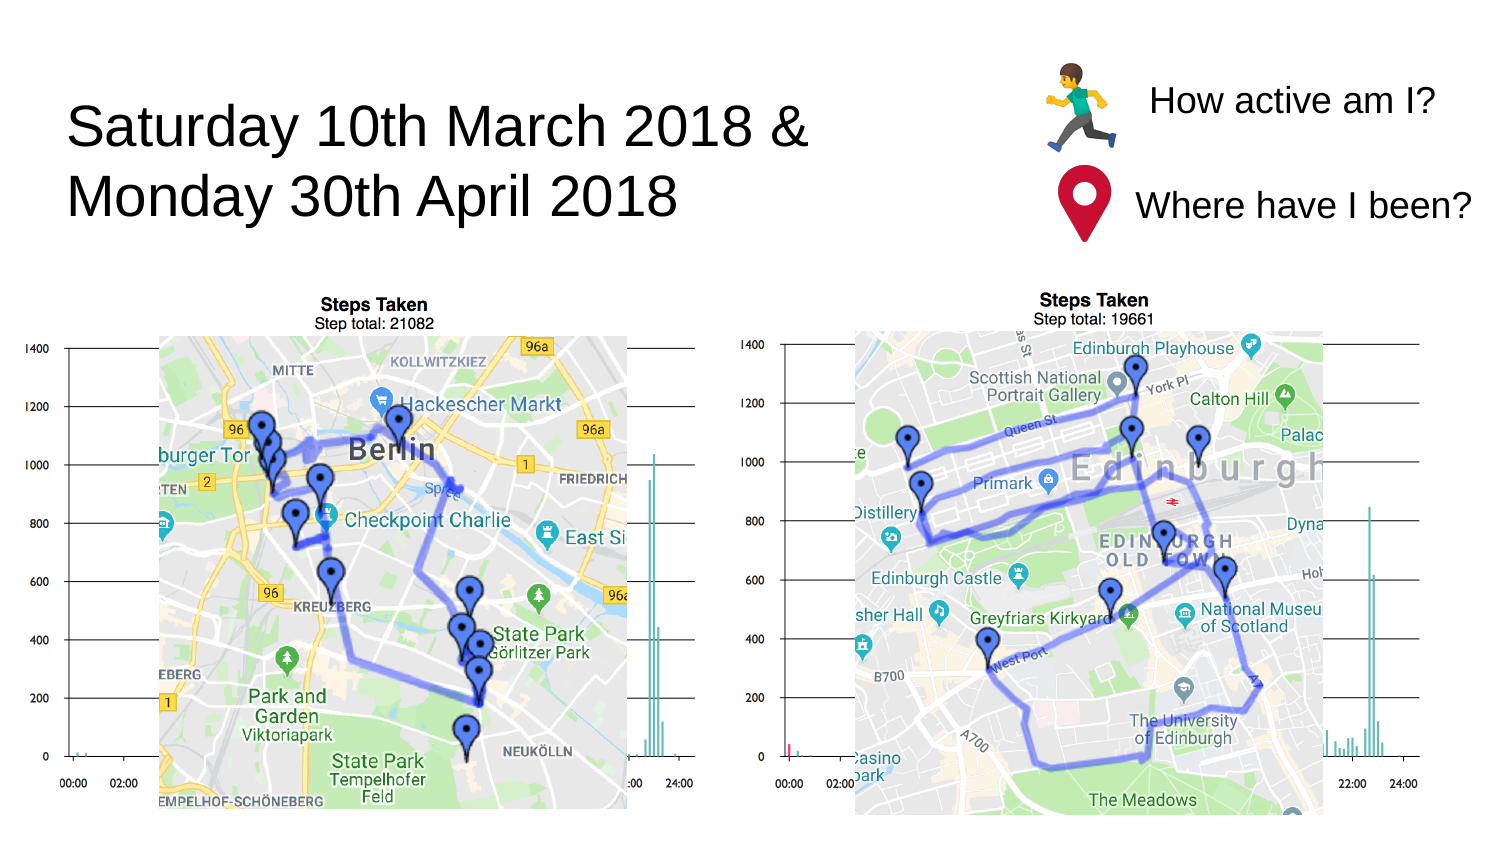

How active am I?
# Saturday 10th March 2018 & Monday 30th April 2018
Where have I been?